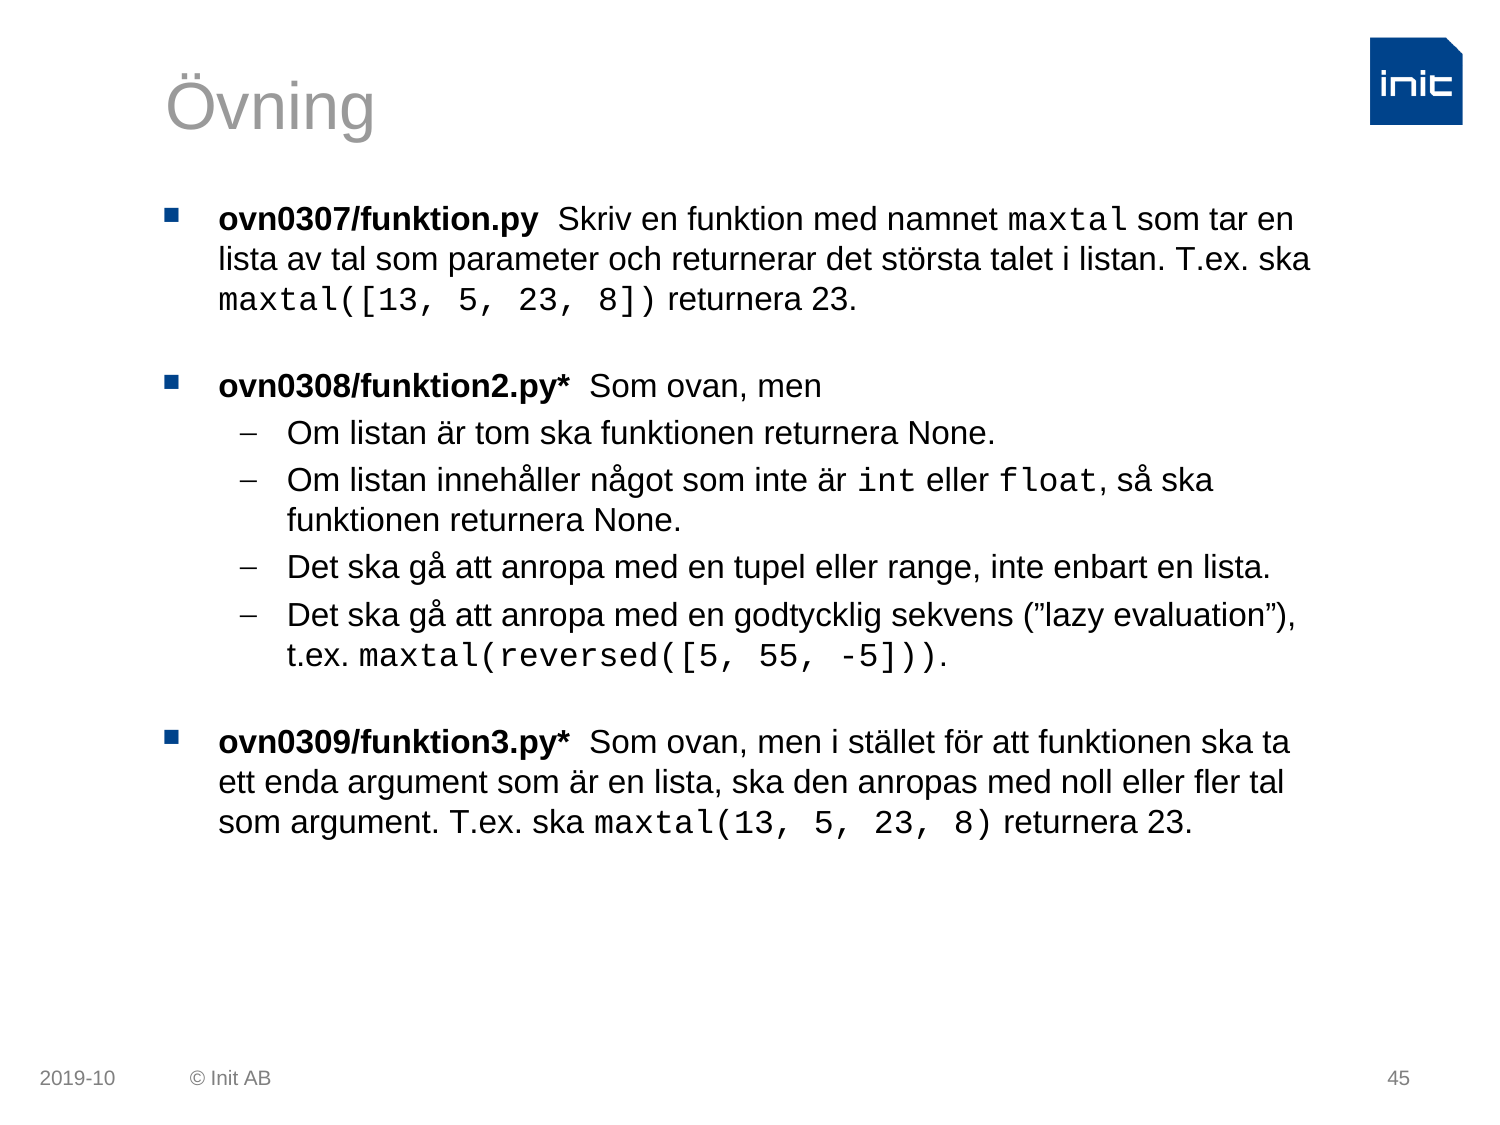

Övning
ovn0307/funktion.py Skriv en funktion med namnet maxtal som tar en lista av tal som parameter och returnerar det största talet i listan. T.ex. ska maxtal([13, 5, 23, 8]) returnera 23.
ovn0308/funktion2.py* Som ovan, men
Om listan är tom ska funktionen returnera None.
Om listan innehåller något som inte är int eller float, så ska funktionen returnera None.
Det ska gå att anropa med en tupel eller range, inte enbart en lista.
Det ska gå att anropa med en godtycklig sekvens (”lazy evaluation”), t.ex. maxtal(reversed([5, 55, -5])).
ovn0309/funktion3.py* Som ovan, men i stället för att funktionen ska ta ett enda argument som är en lista, ska den anropas med noll eller fler tal som argument. T.ex. ska maxtal(13, 5, 23, 8) returnera 23.
2019-10
© Init AB